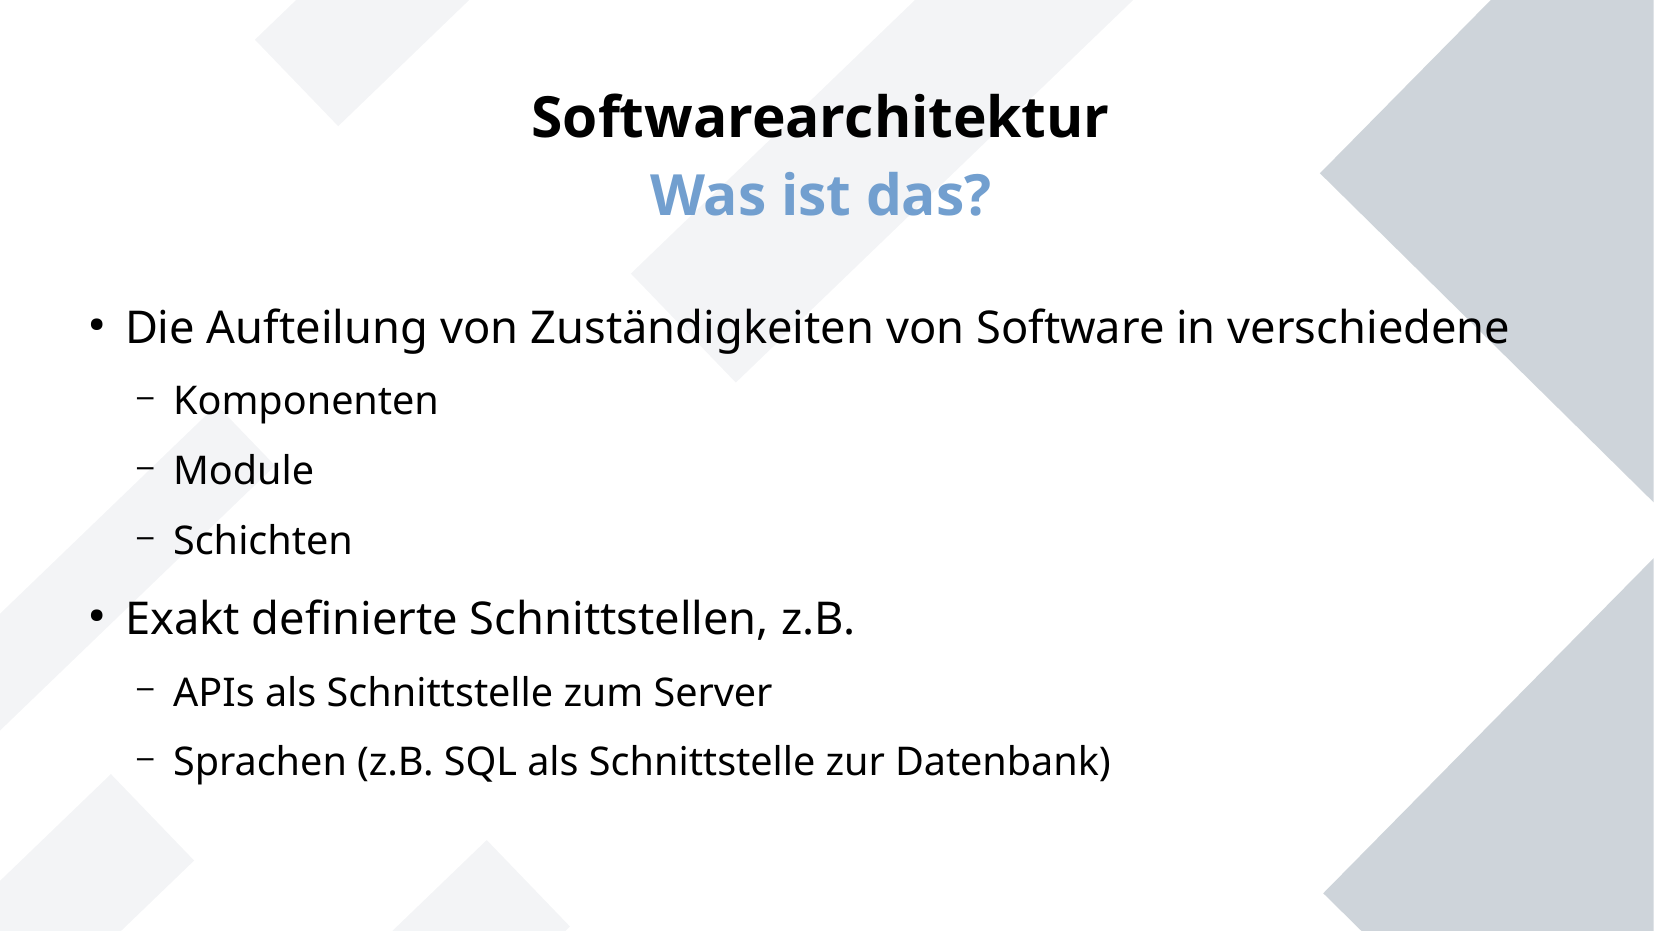

# Softwarearchitektur Was ist das?
Die Aufteilung von Zuständigkeiten von Software in verschiedene
Komponenten
Module
Schichten
Exakt definierte Schnittstellen, z.B.
APIs als Schnittstelle zum Server
Sprachen (z.B. SQL als Schnittstelle zur Datenbank)